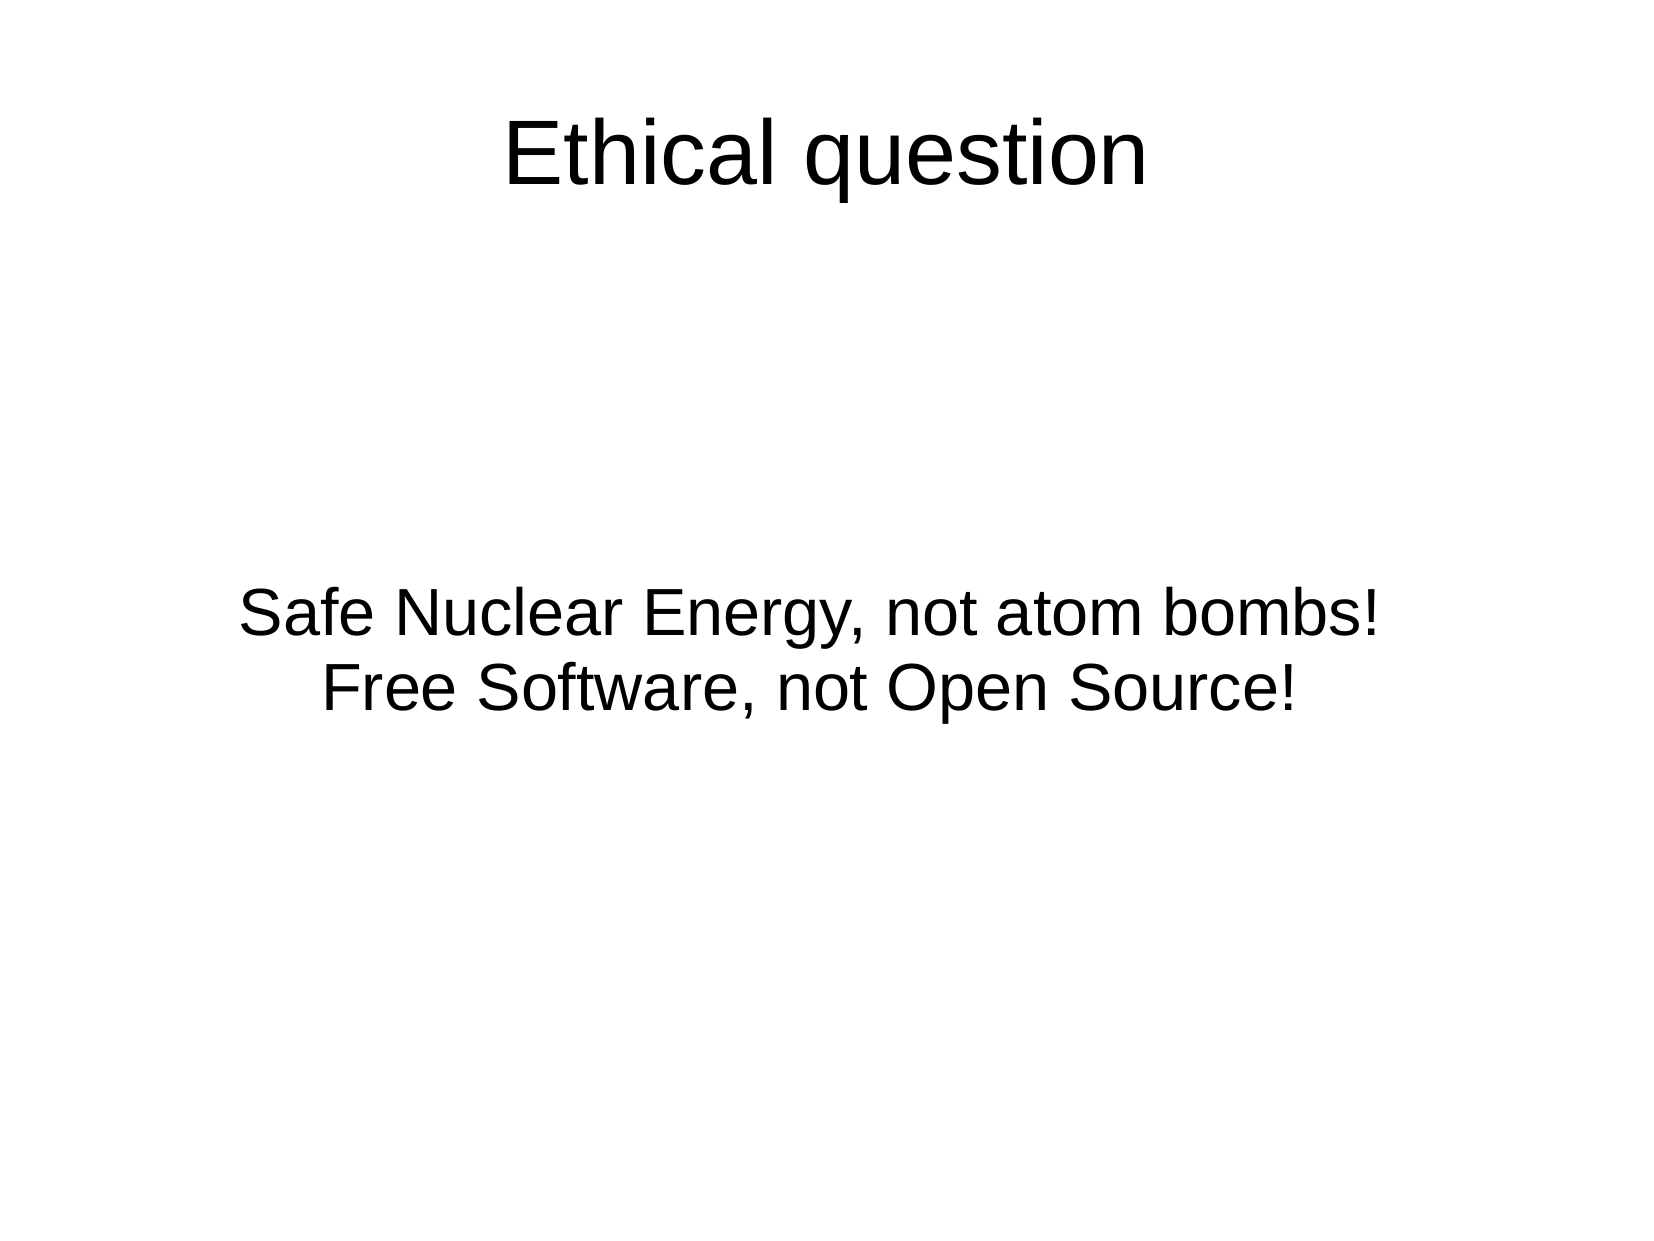

# Ethical question
Safe Nuclear Energy, not atom bombs!
Free Software, not Open Source!